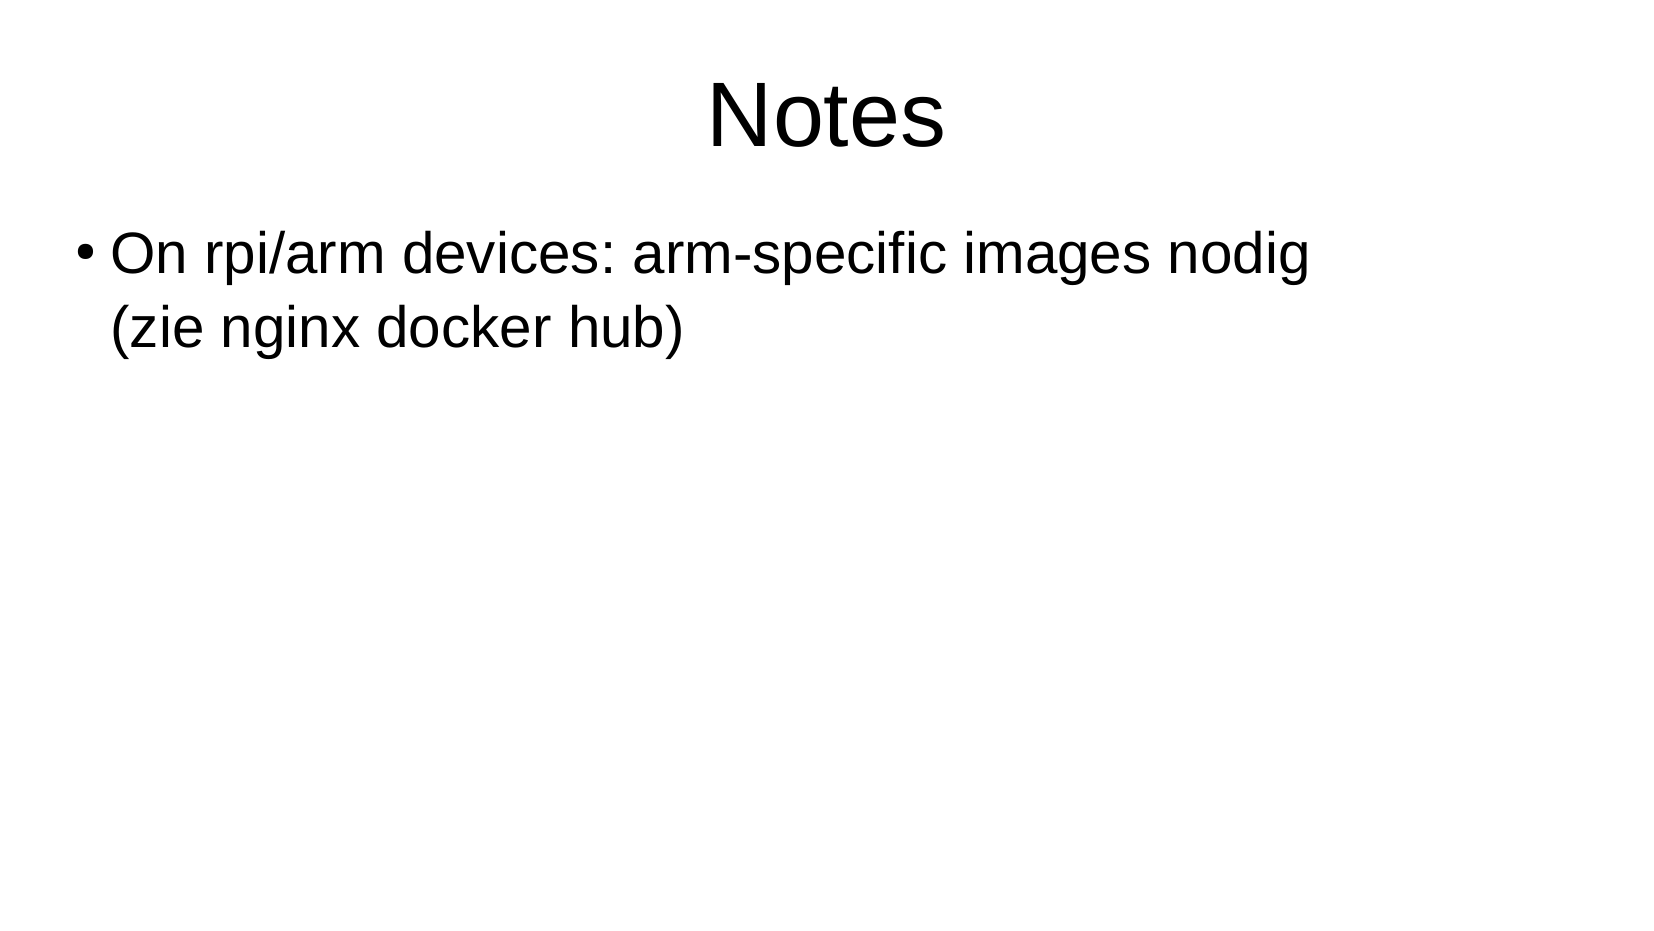

Notes
# On rpi/arm devices: arm-specific images nodig (zie nginx docker hub)